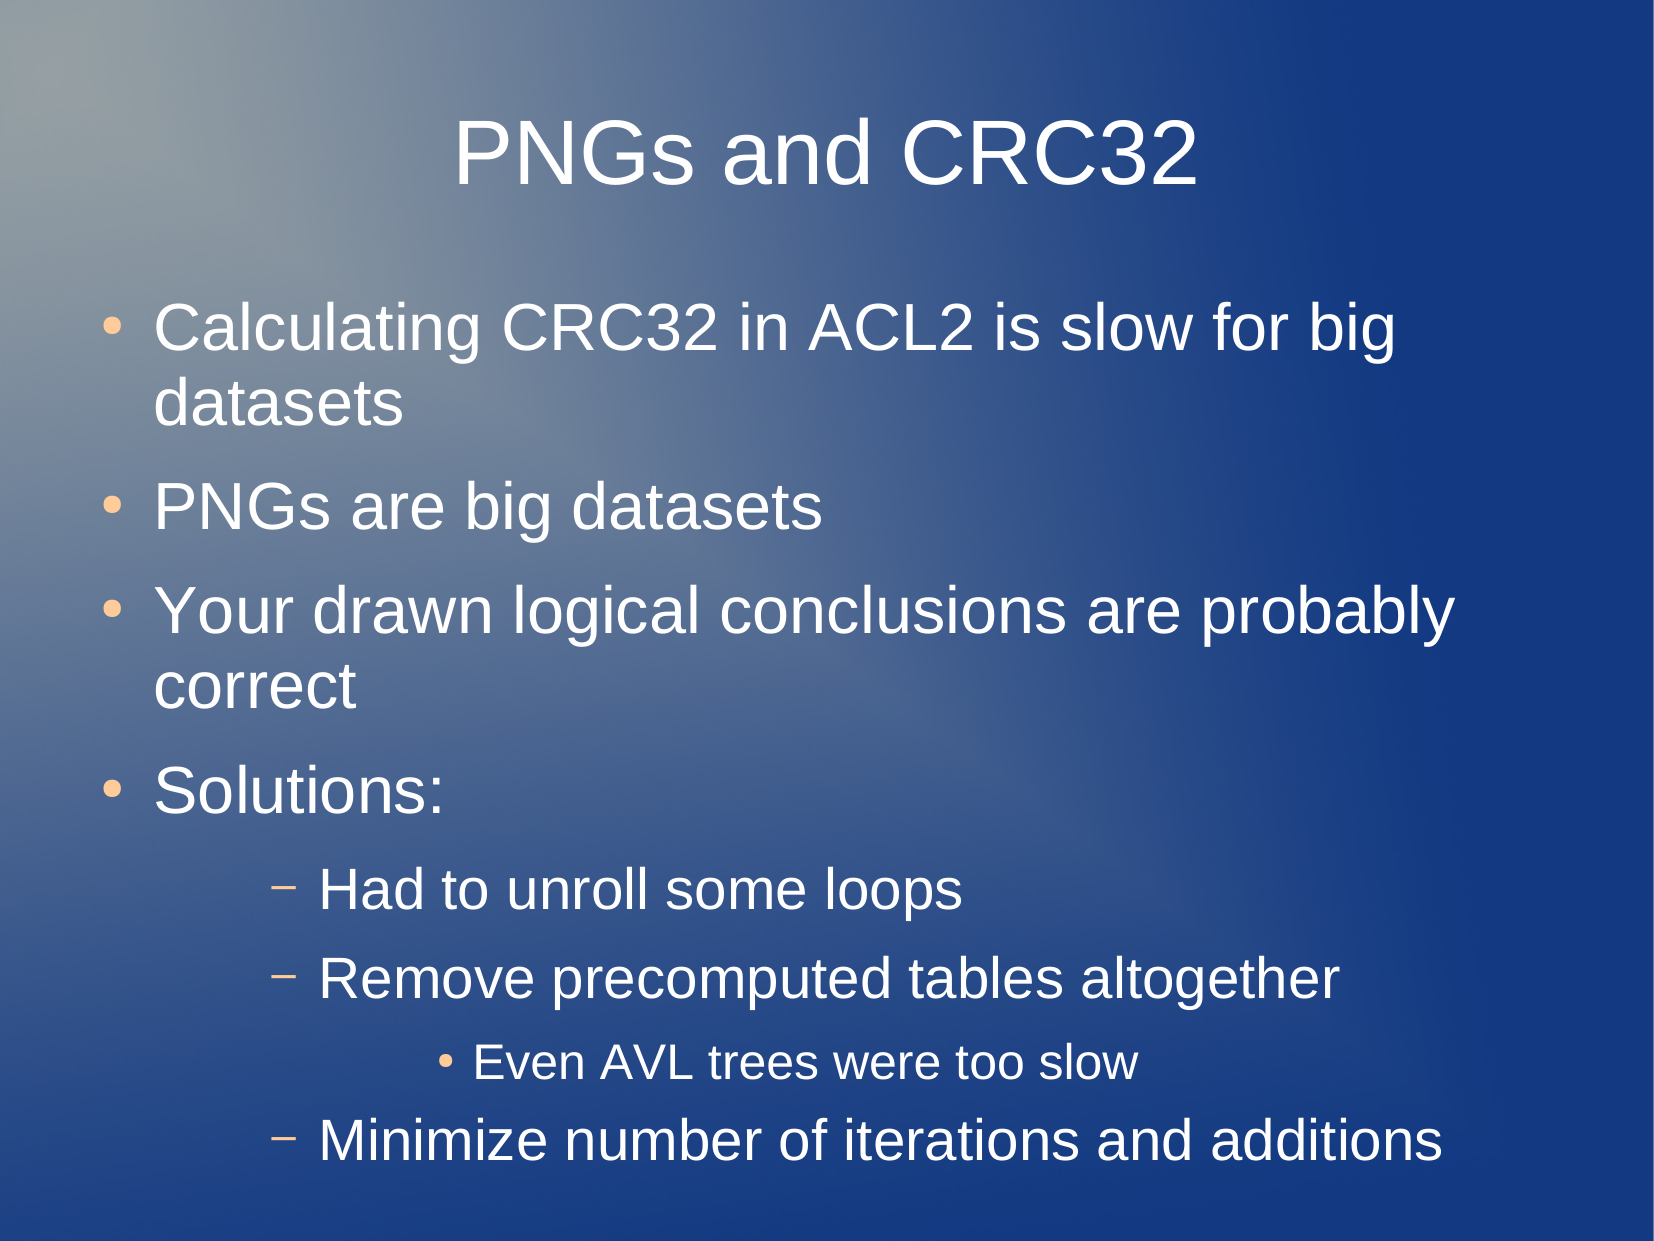

# PNGs and CRC32
Calculating CRC32 in ACL2 is slow for big datasets
PNGs are big datasets
Your drawn logical conclusions are probably correct
Solutions:
Had to unroll some loops
Remove precomputed tables altogether
Even AVL trees were too slow
Minimize number of iterations and additions